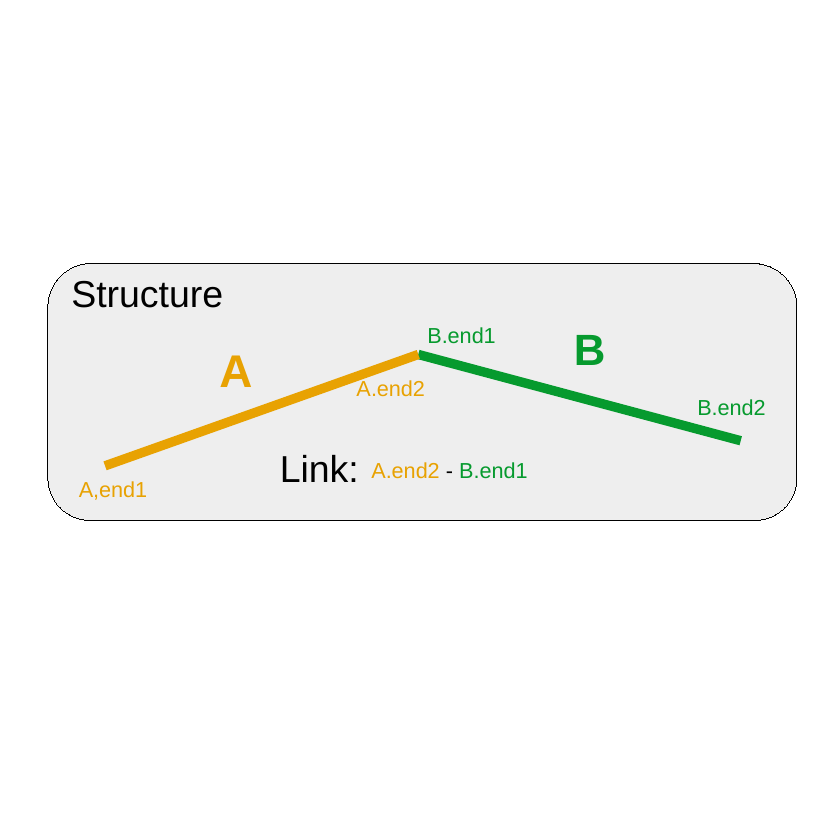

Structure
B.end1
B
A
A.end2
B.end2
 A.end2 - B.end1
Link:
A,end1